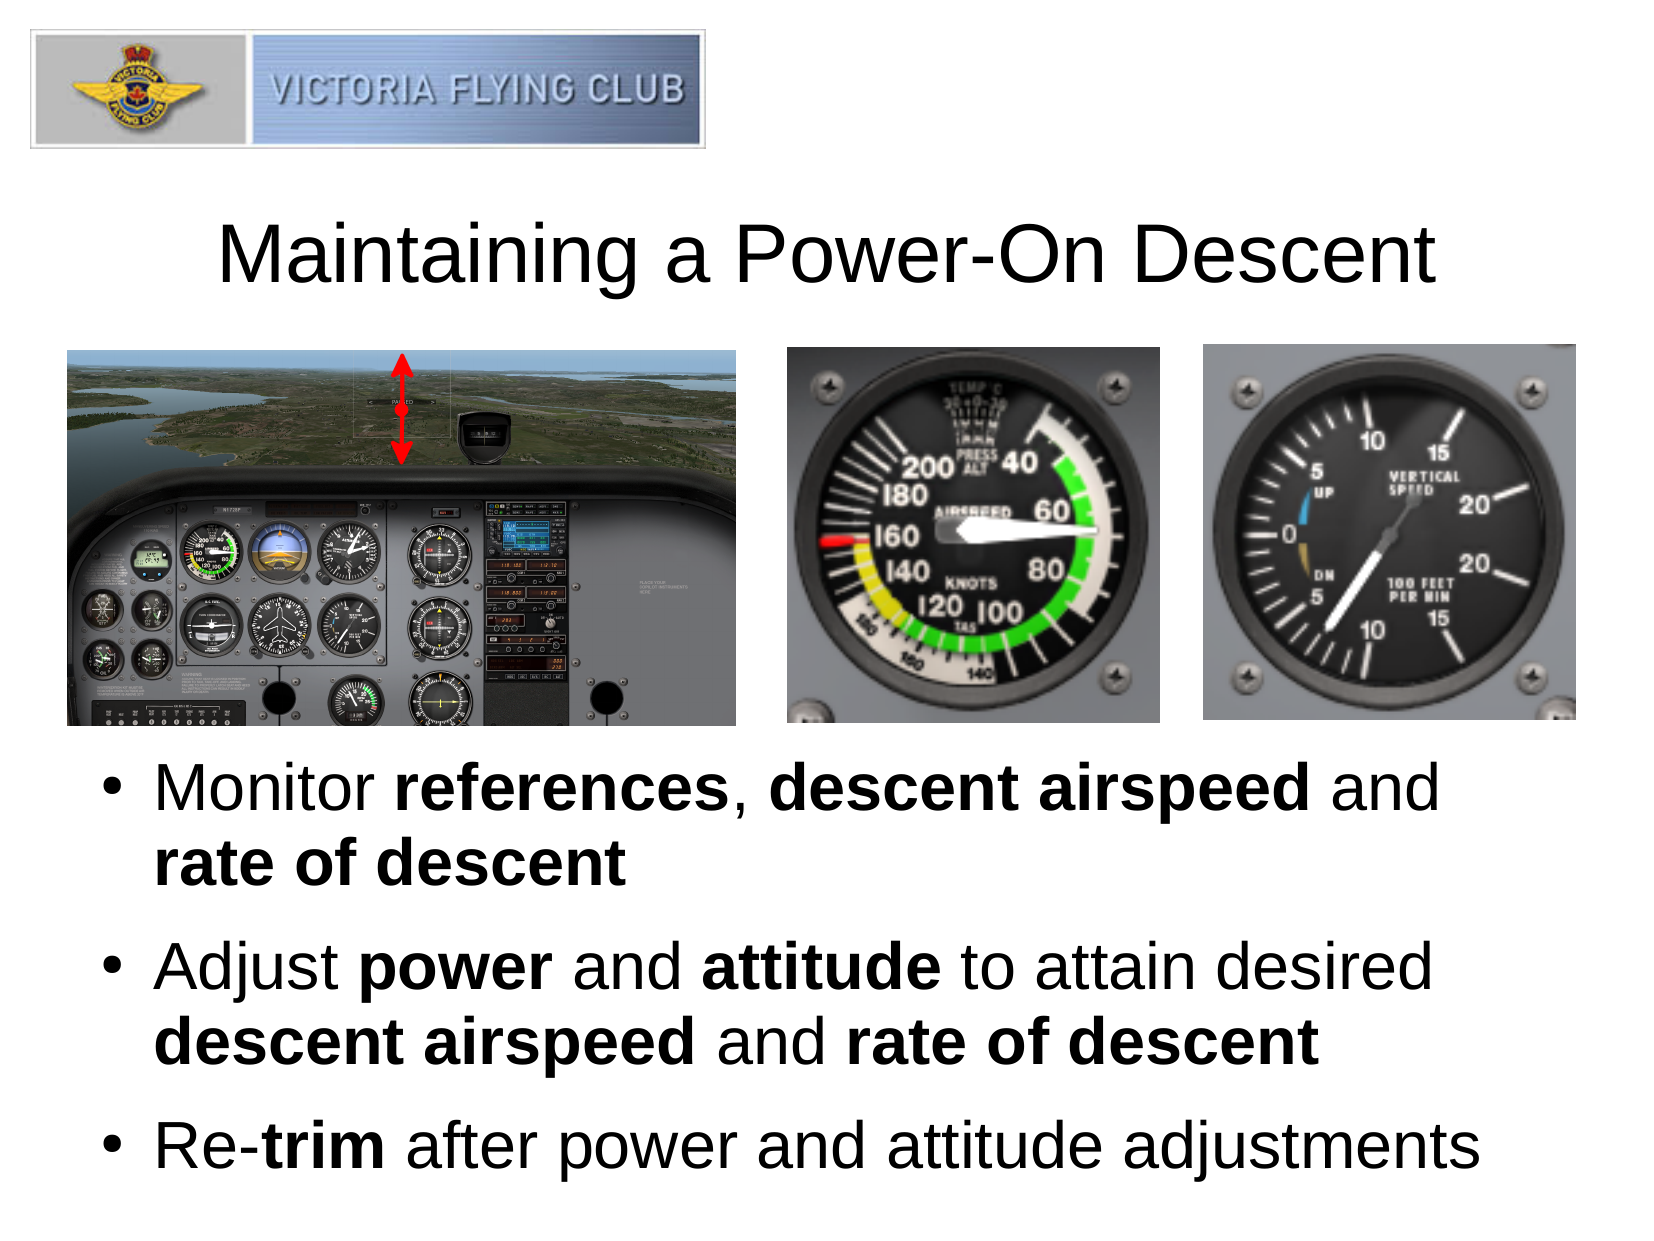

# Maintaining a Power-On Descent
Monitor references, descent airspeed and rate of descent
Adjust power and attitude to attain desired descent airspeed and rate of descent
Re-trim after power and attitude adjustments